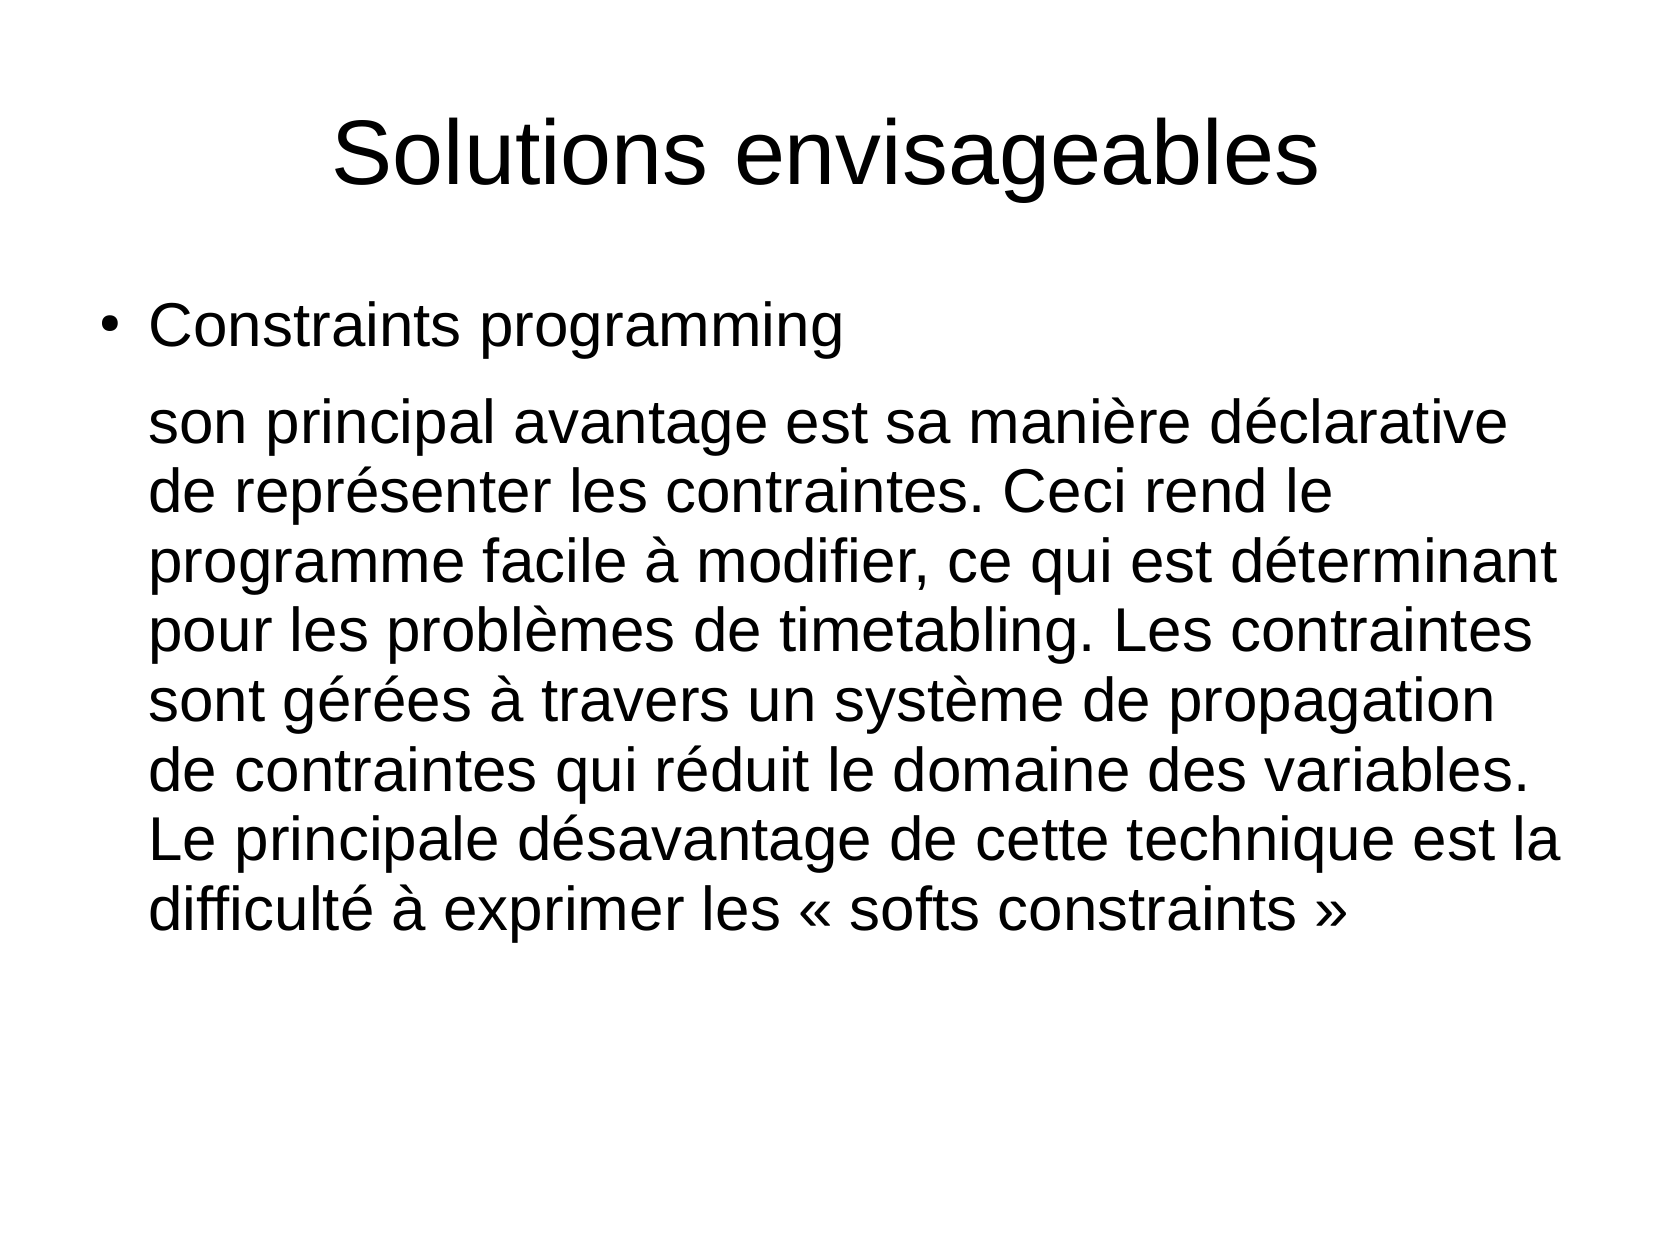

# Solutions envisageables
Constraints programming
son principal avantage est sa manière déclarative de représenter les contraintes. Ceci rend le programme facile à modifier, ce qui est déterminant pour les problèmes de timetabling. Les contraintes sont gérées à travers un système de propagation de contraintes qui réduit le domaine des variables. Le principale désavantage de cette technique est la difficulté à exprimer les « softs constraints »